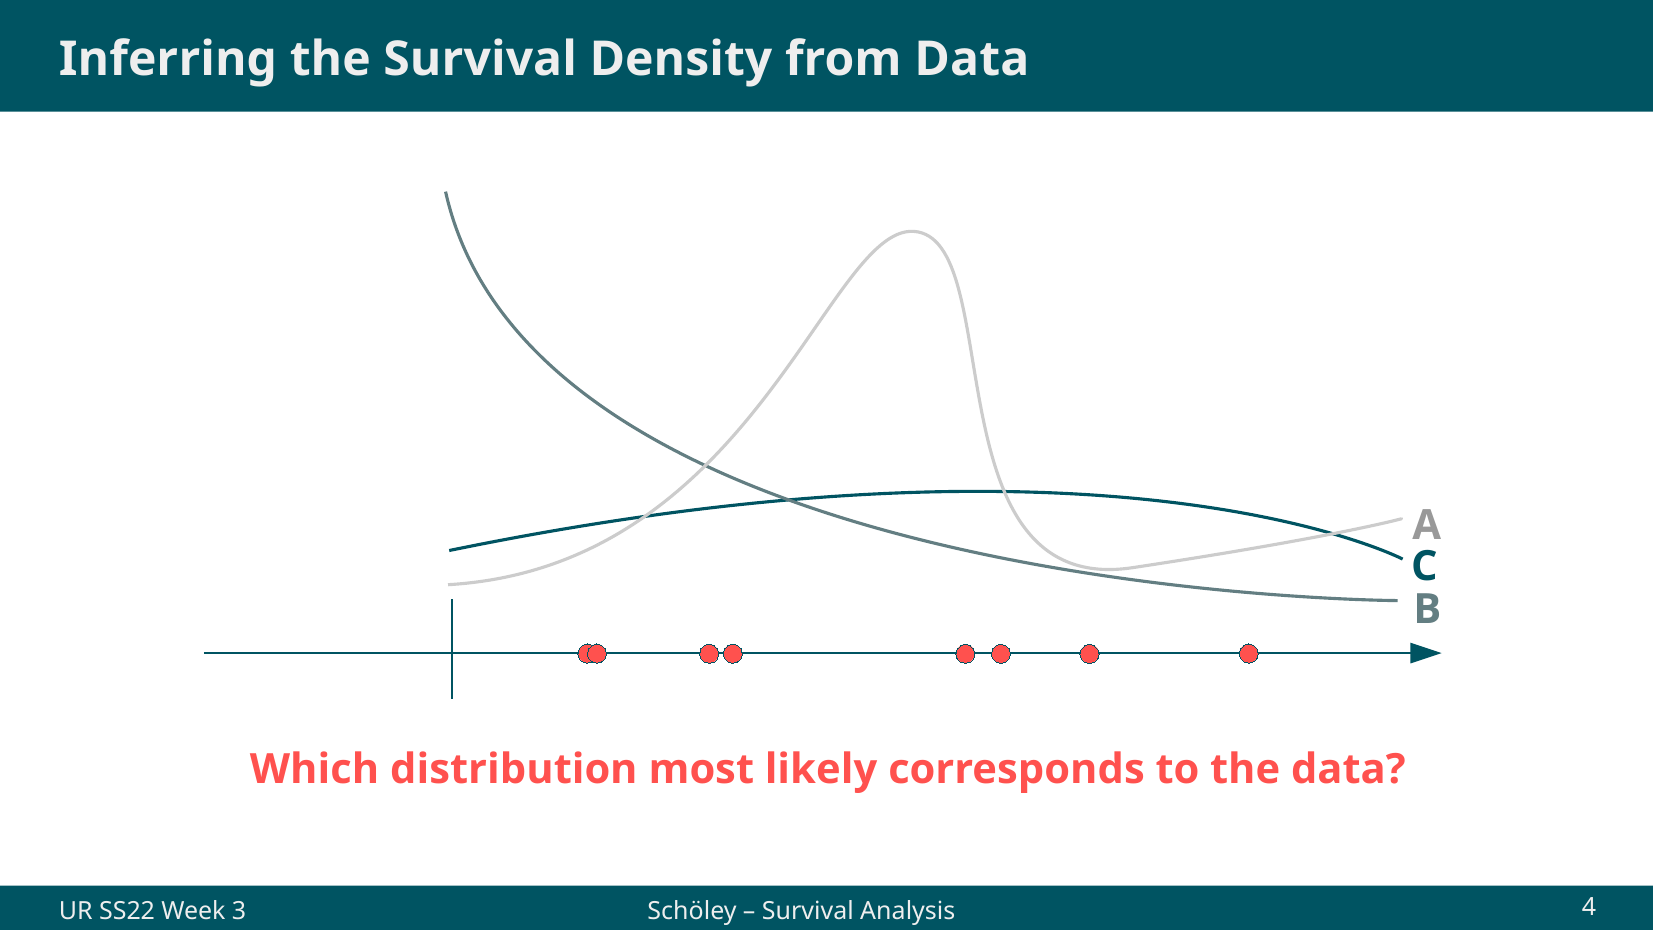

# Inferring the Survival Density from Data
A
C
B
Which distribution most likely corresponds to the data?
4
UR SS22 Week 3
Schöley – Survival Analysis